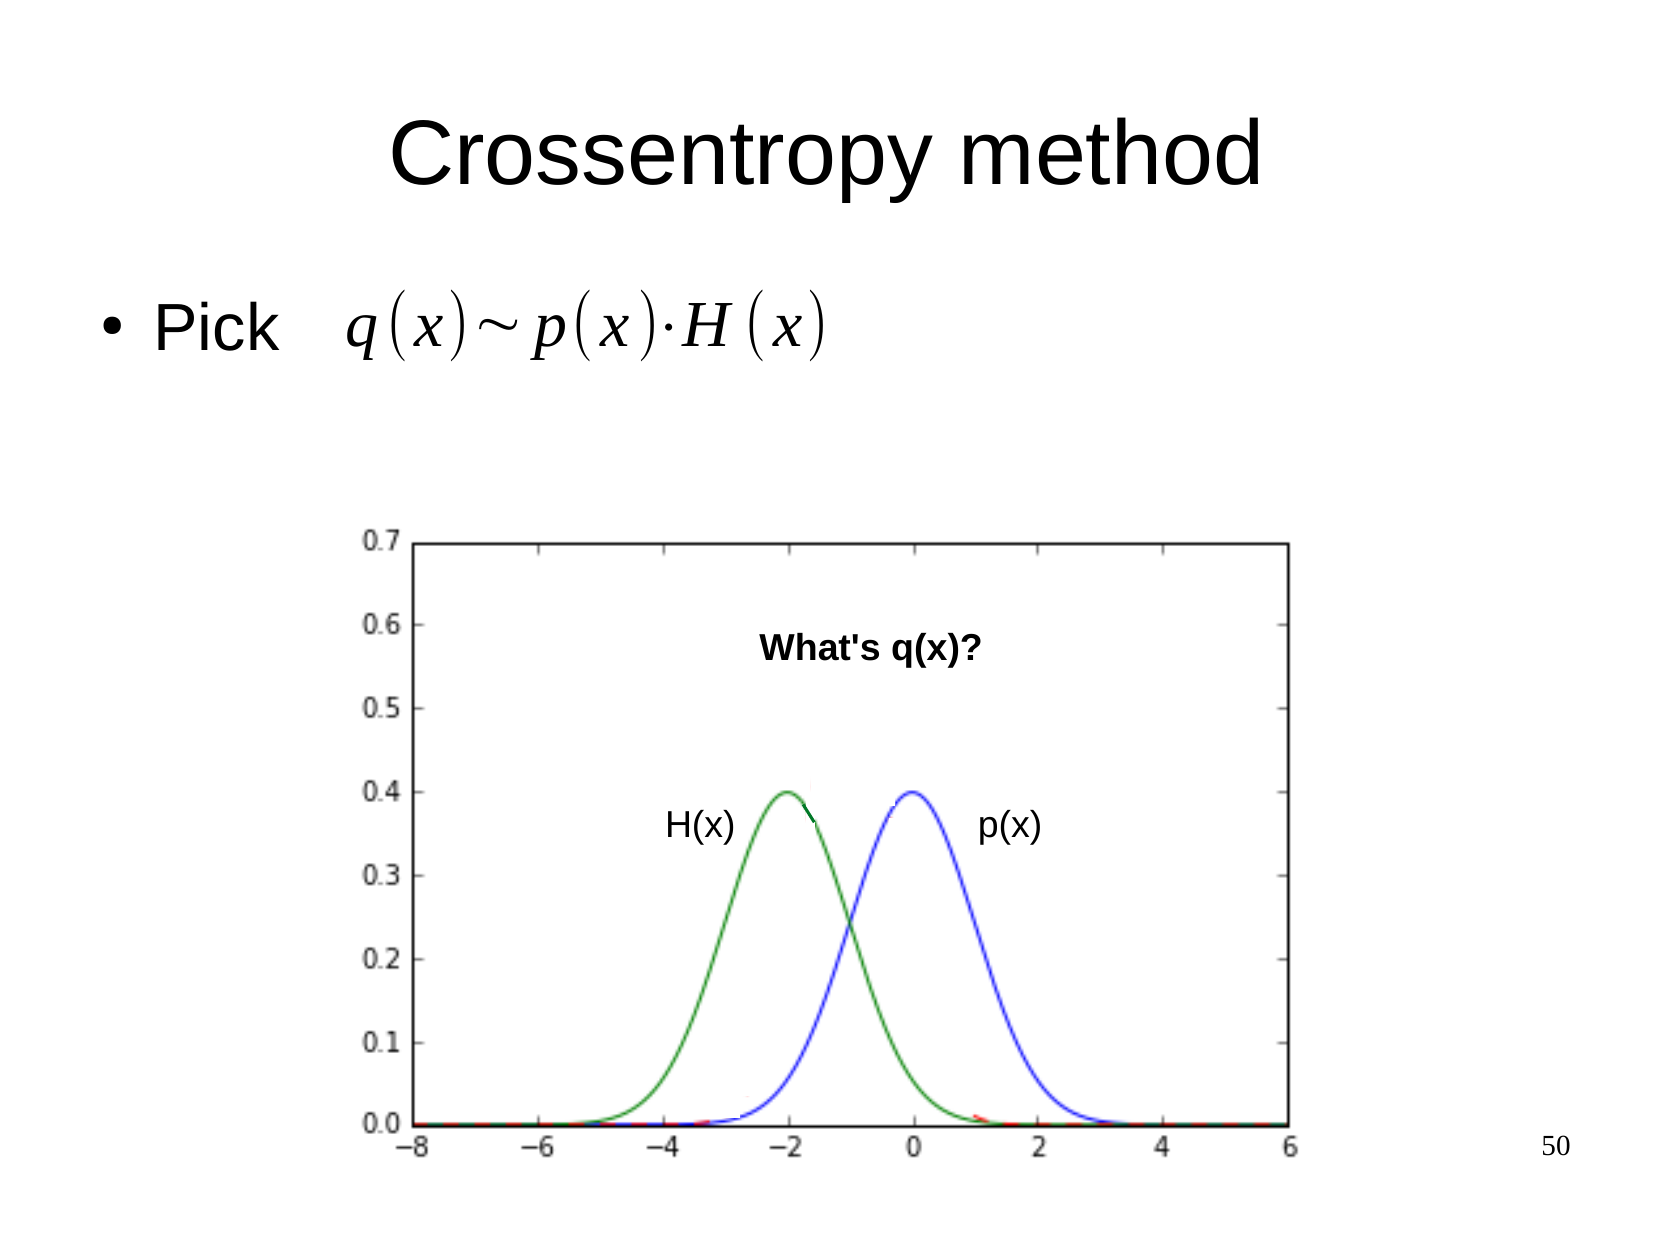

# Crossentropy method
Pick
What's q(x)?
H(x)
p(x)
50